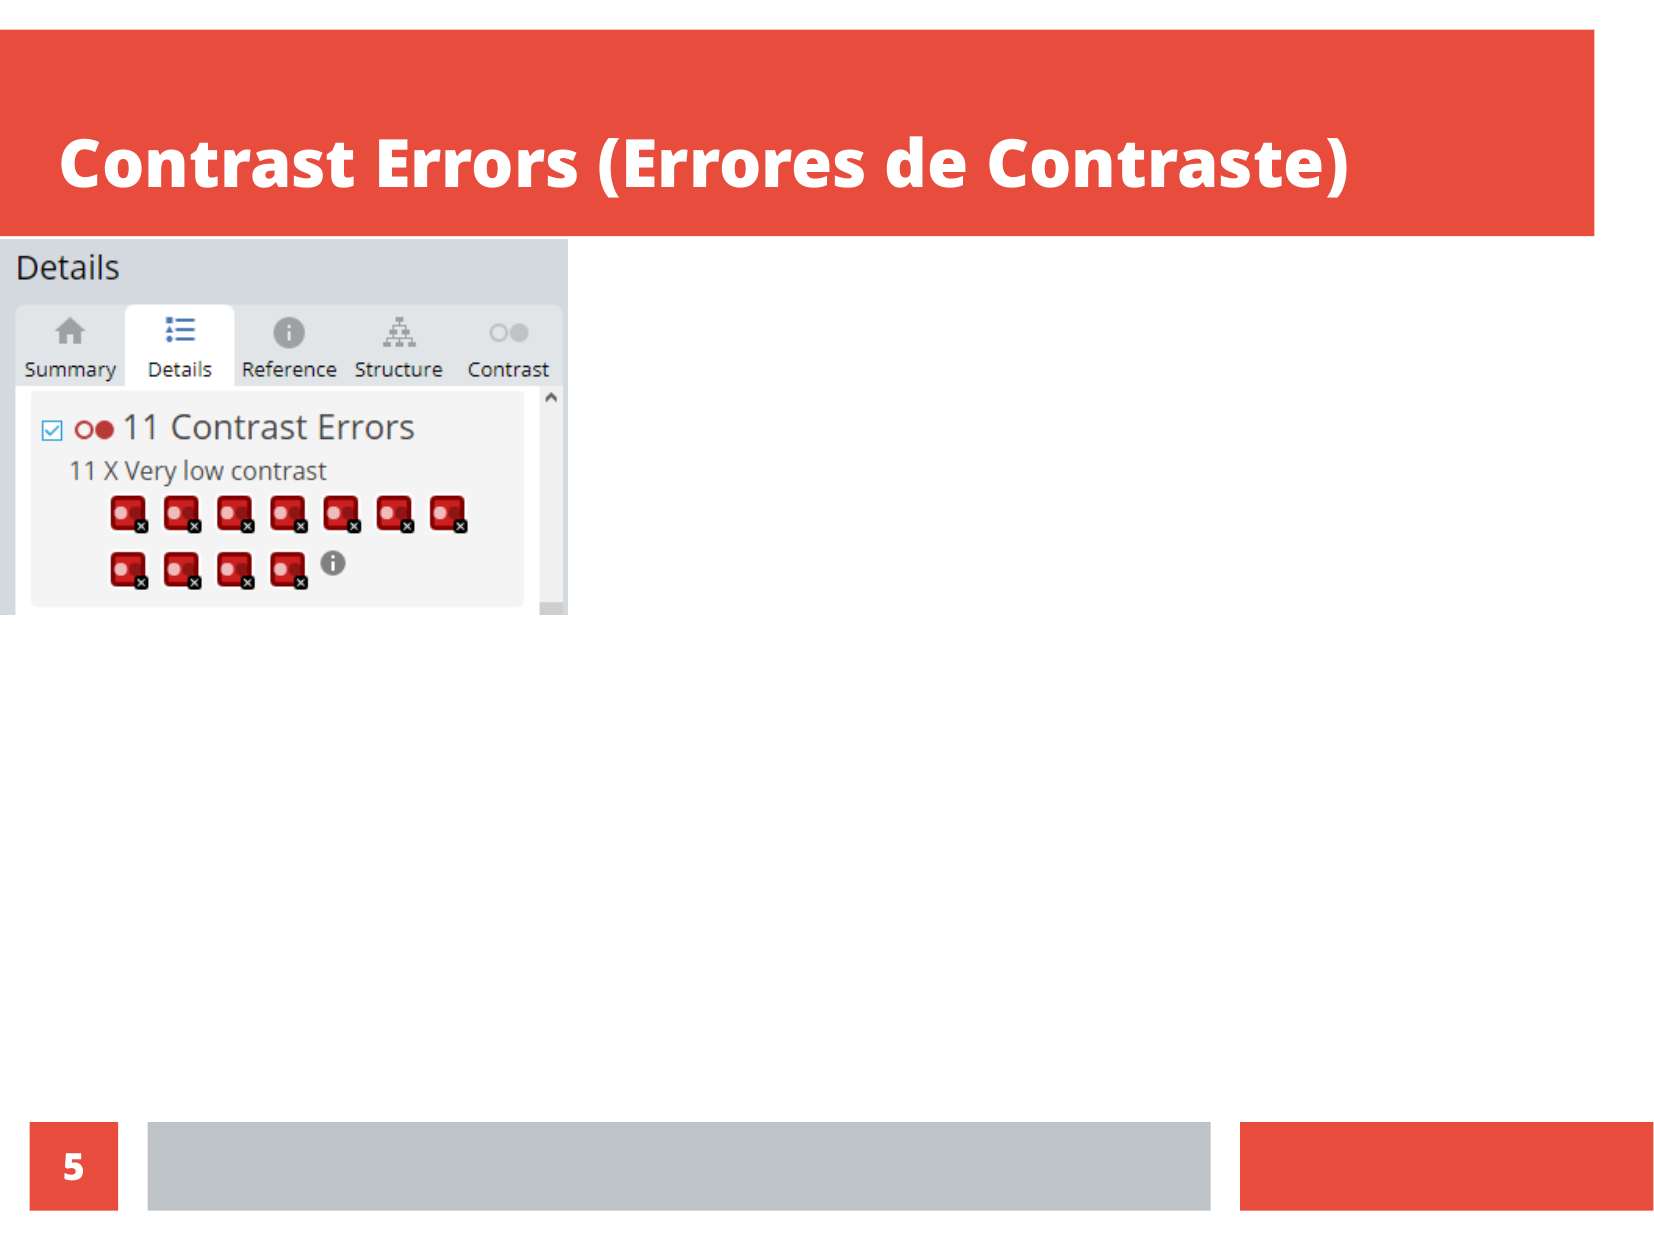

# Contrast Errors (Errores de Contraste)
5